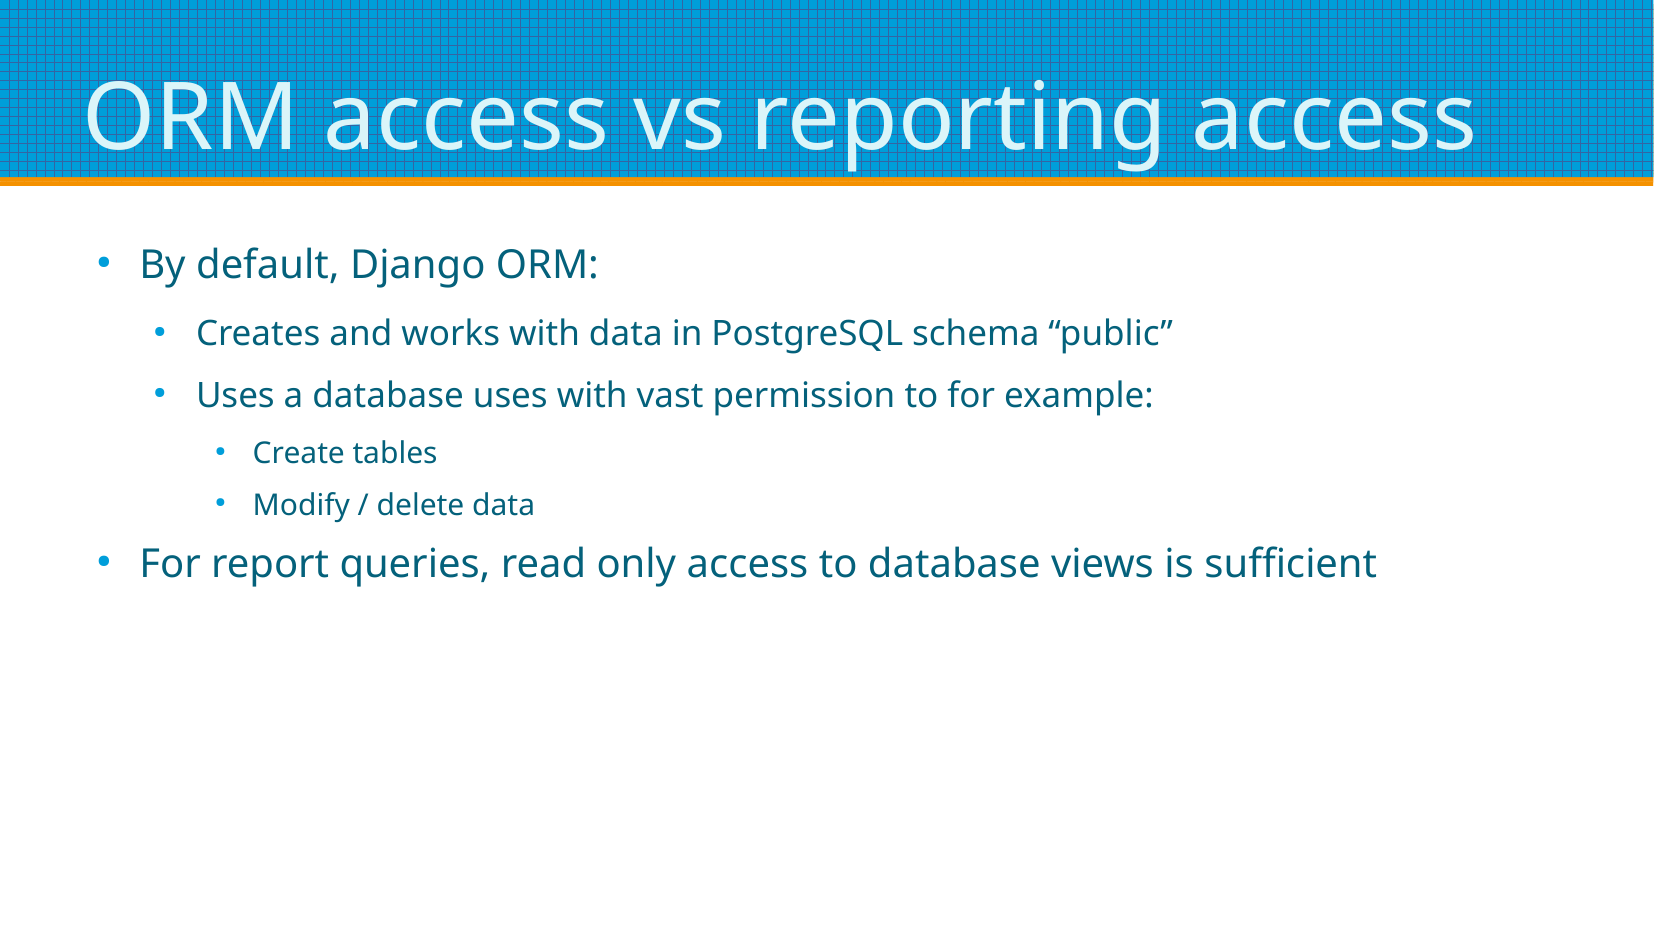

# ORM access vs reporting access
By default, Django ORM:
Creates and works with data in PostgreSQL schema “public”
Uses a database uses with vast permission to for example:
Create tables
Modify / delete data
For report queries, read only access to database views is sufficient